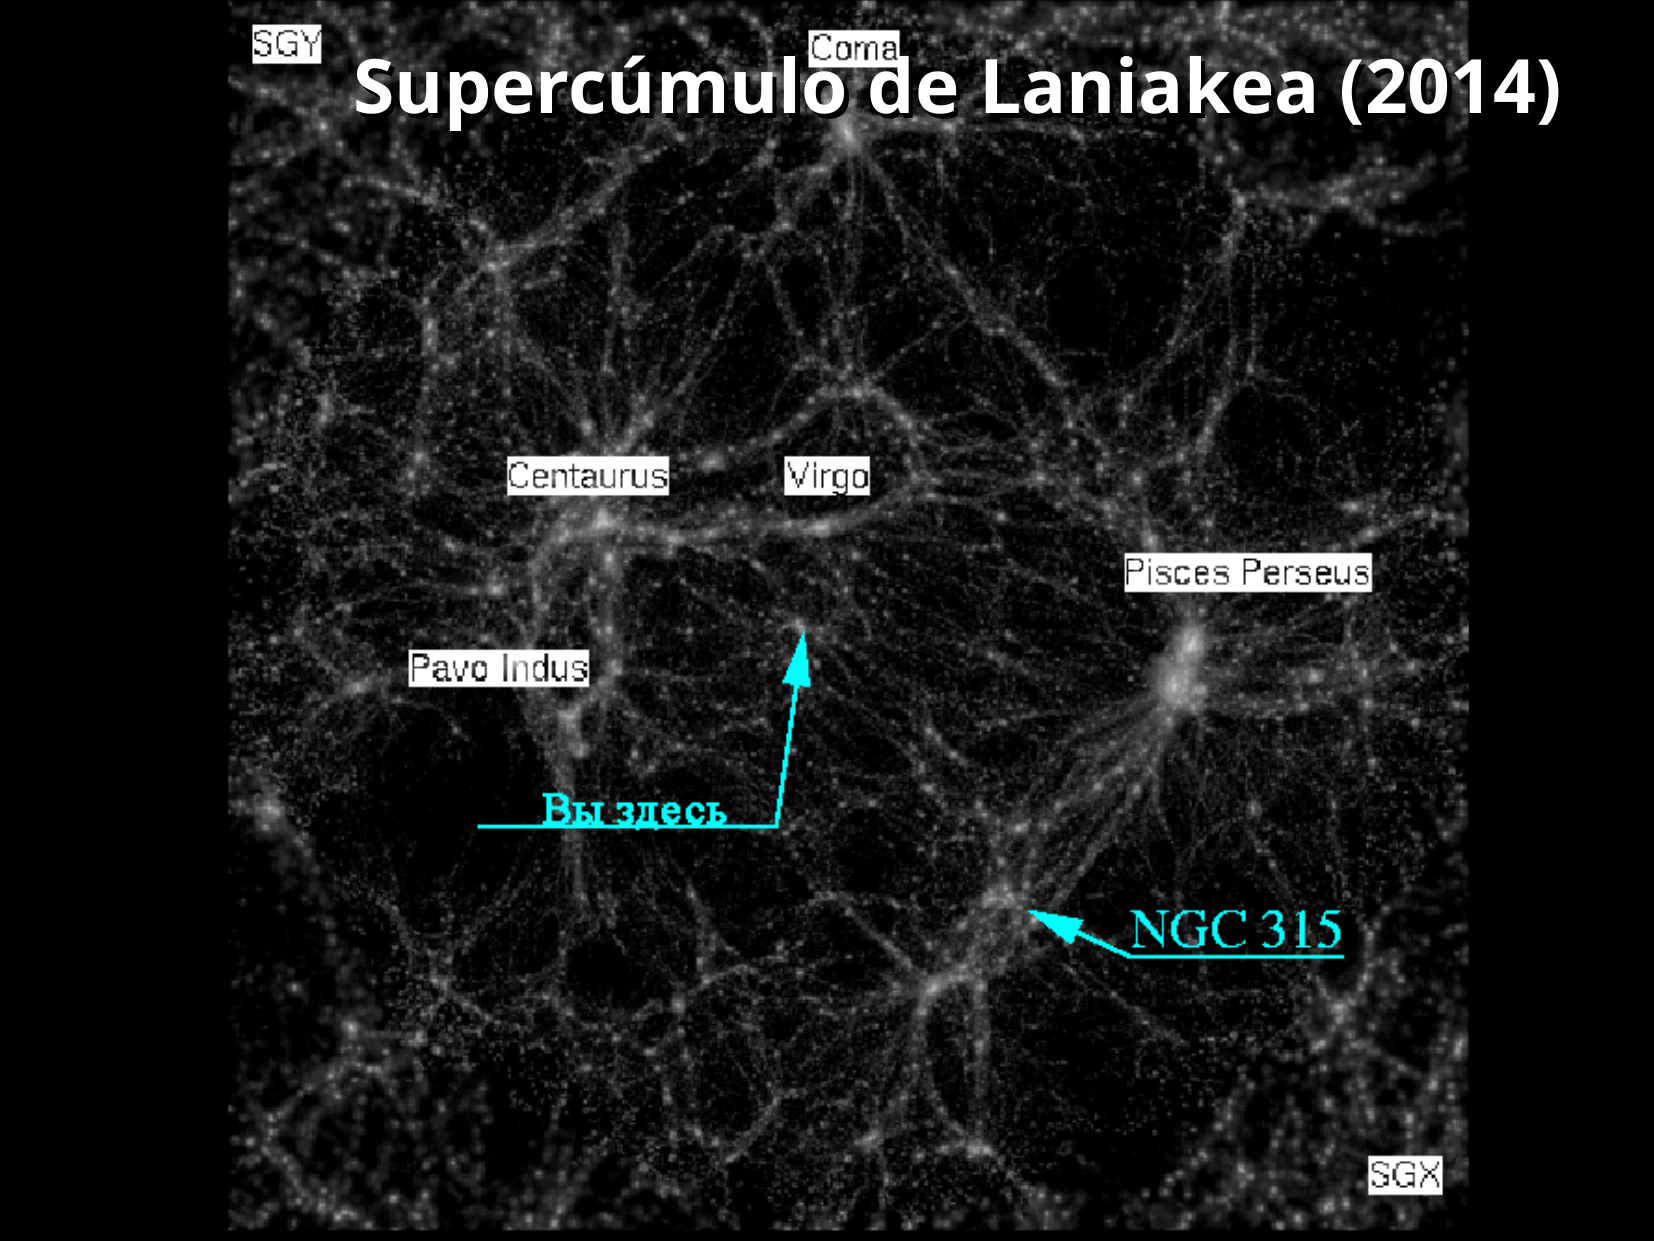

# Supercúmulo de Laniakea (2014)
Nov 14, 2016
H. Asorey - IPAC 2016 - 14/16
60